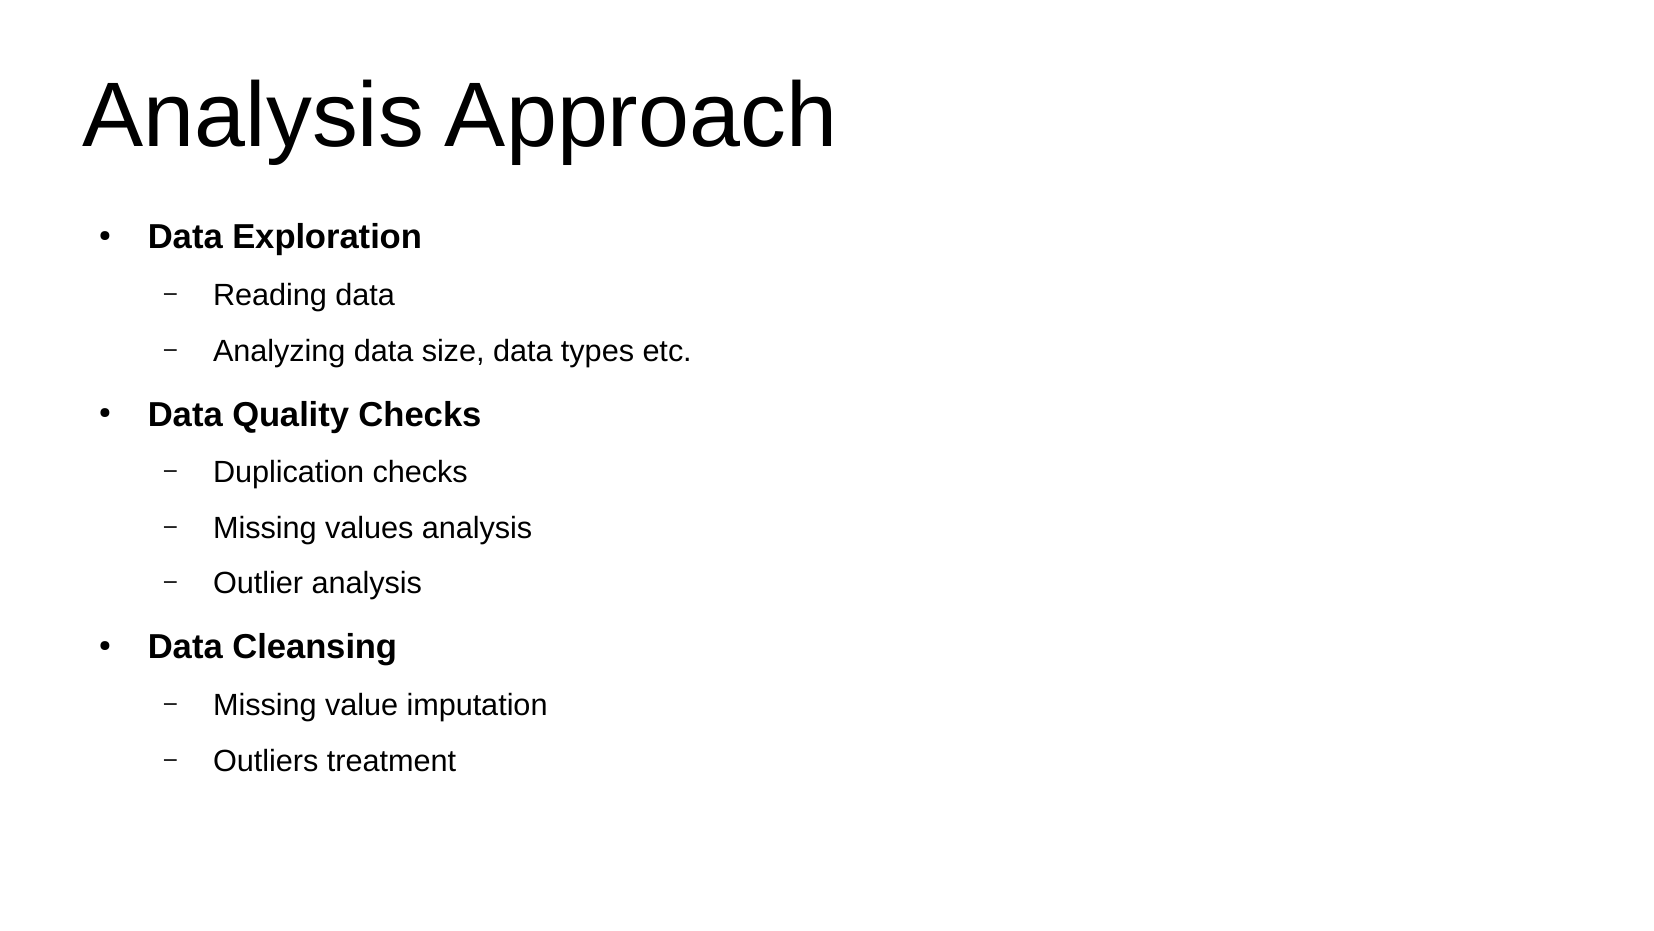

# Analysis Approach
Data Exploration
Reading data
Analyzing data size, data types etc.
Data Quality Checks
Duplication checks
Missing values analysis
Outlier analysis
Data Cleansing
Missing value imputation
Outliers treatment